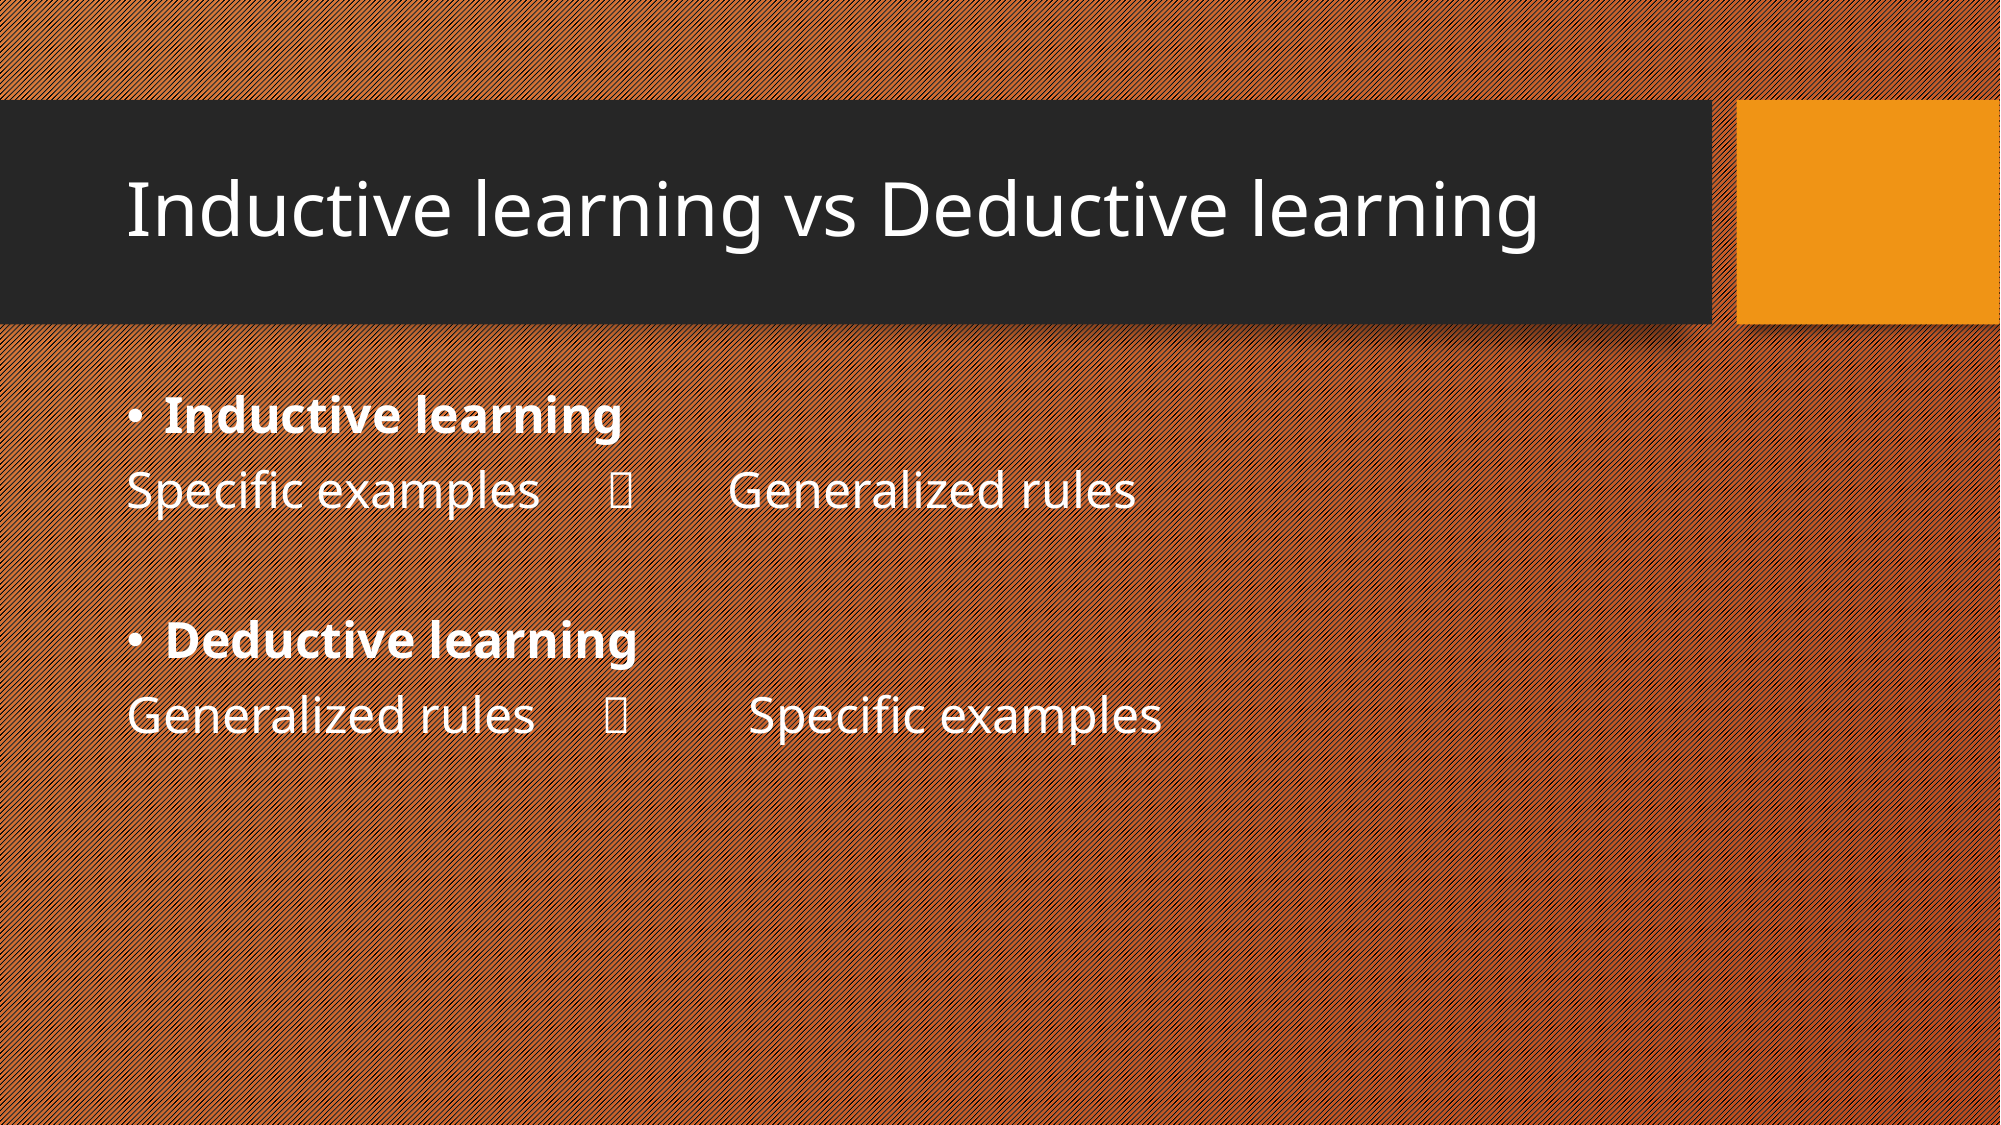

# Inductive learning vs Deductive learning
Inductive learning
Specific examples  Generalized rules
Deductive learning
Generalized rules  Specific examples